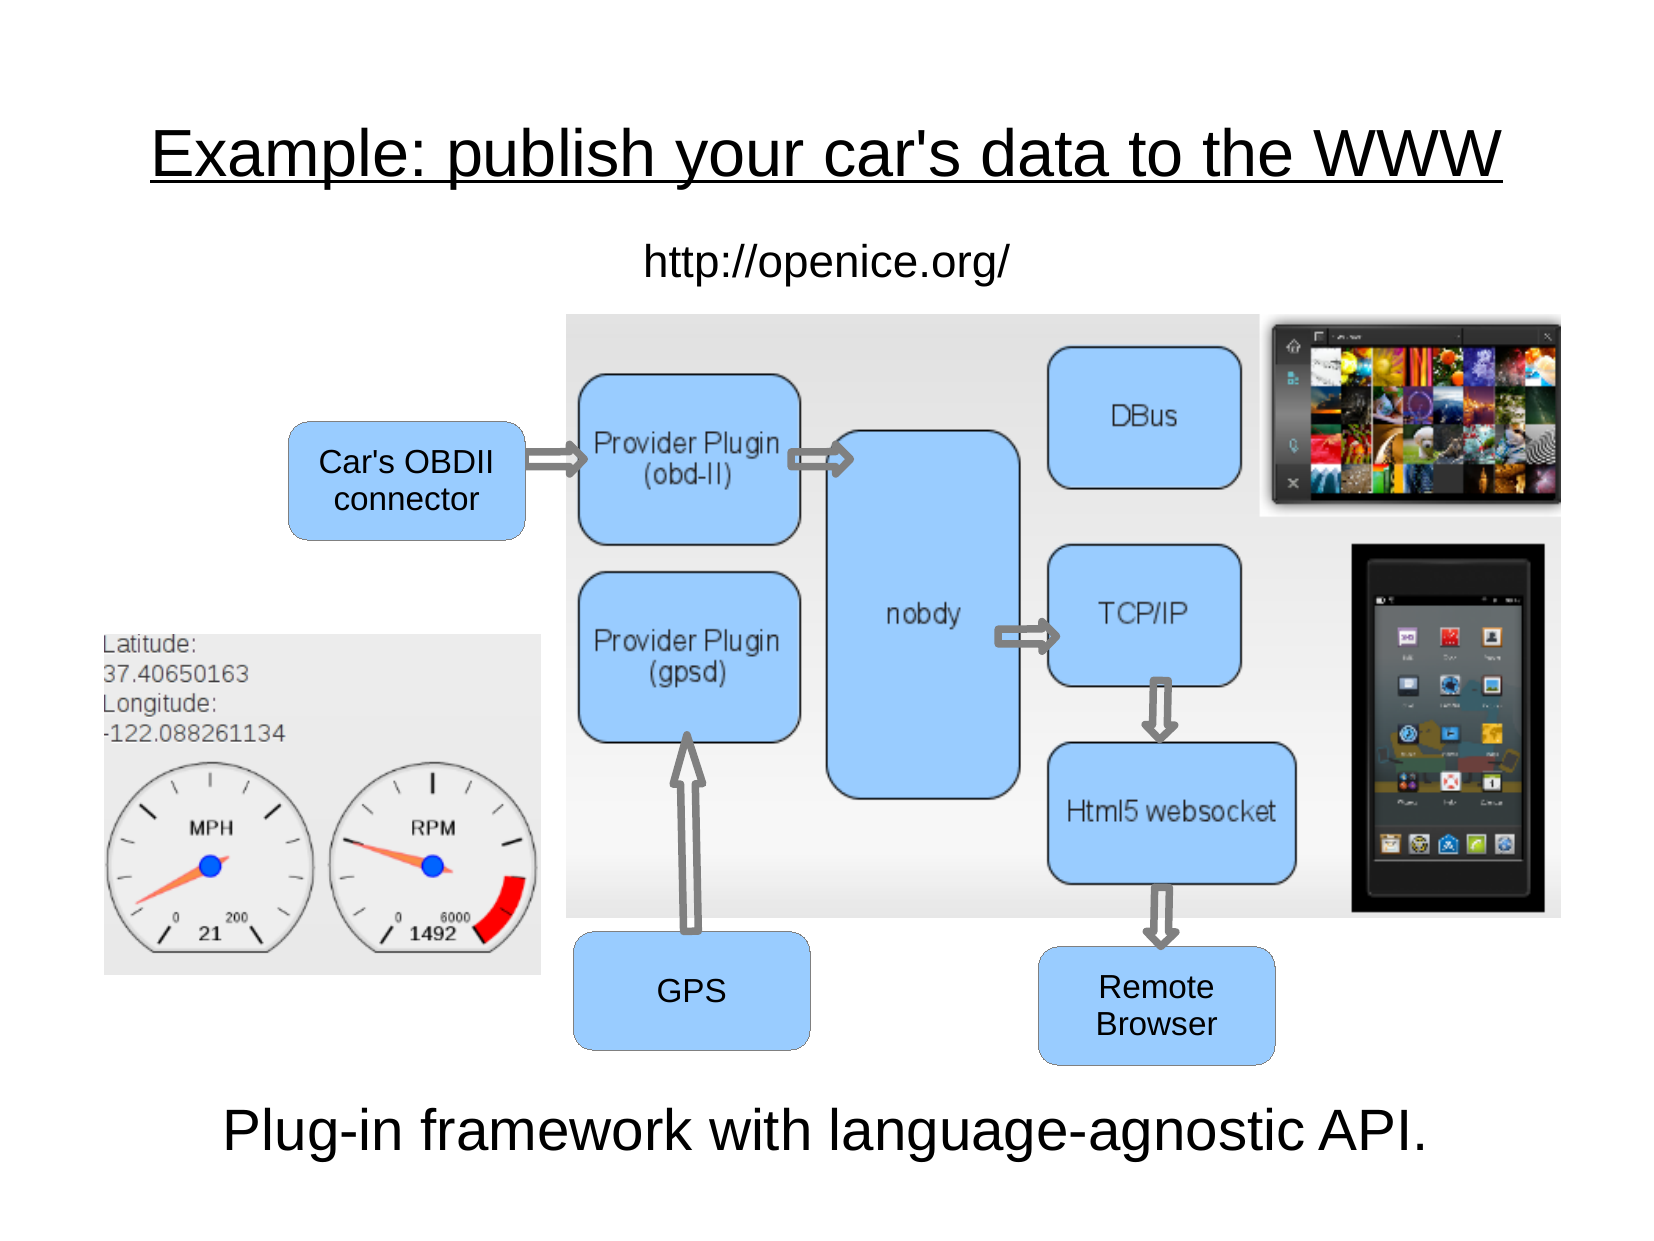

# Example: publish your car's data to the WWW
http://openice.org/
Car's OBDII
connector
GPS
Remote
Browser
Plug-in framework with language-agnostic API.